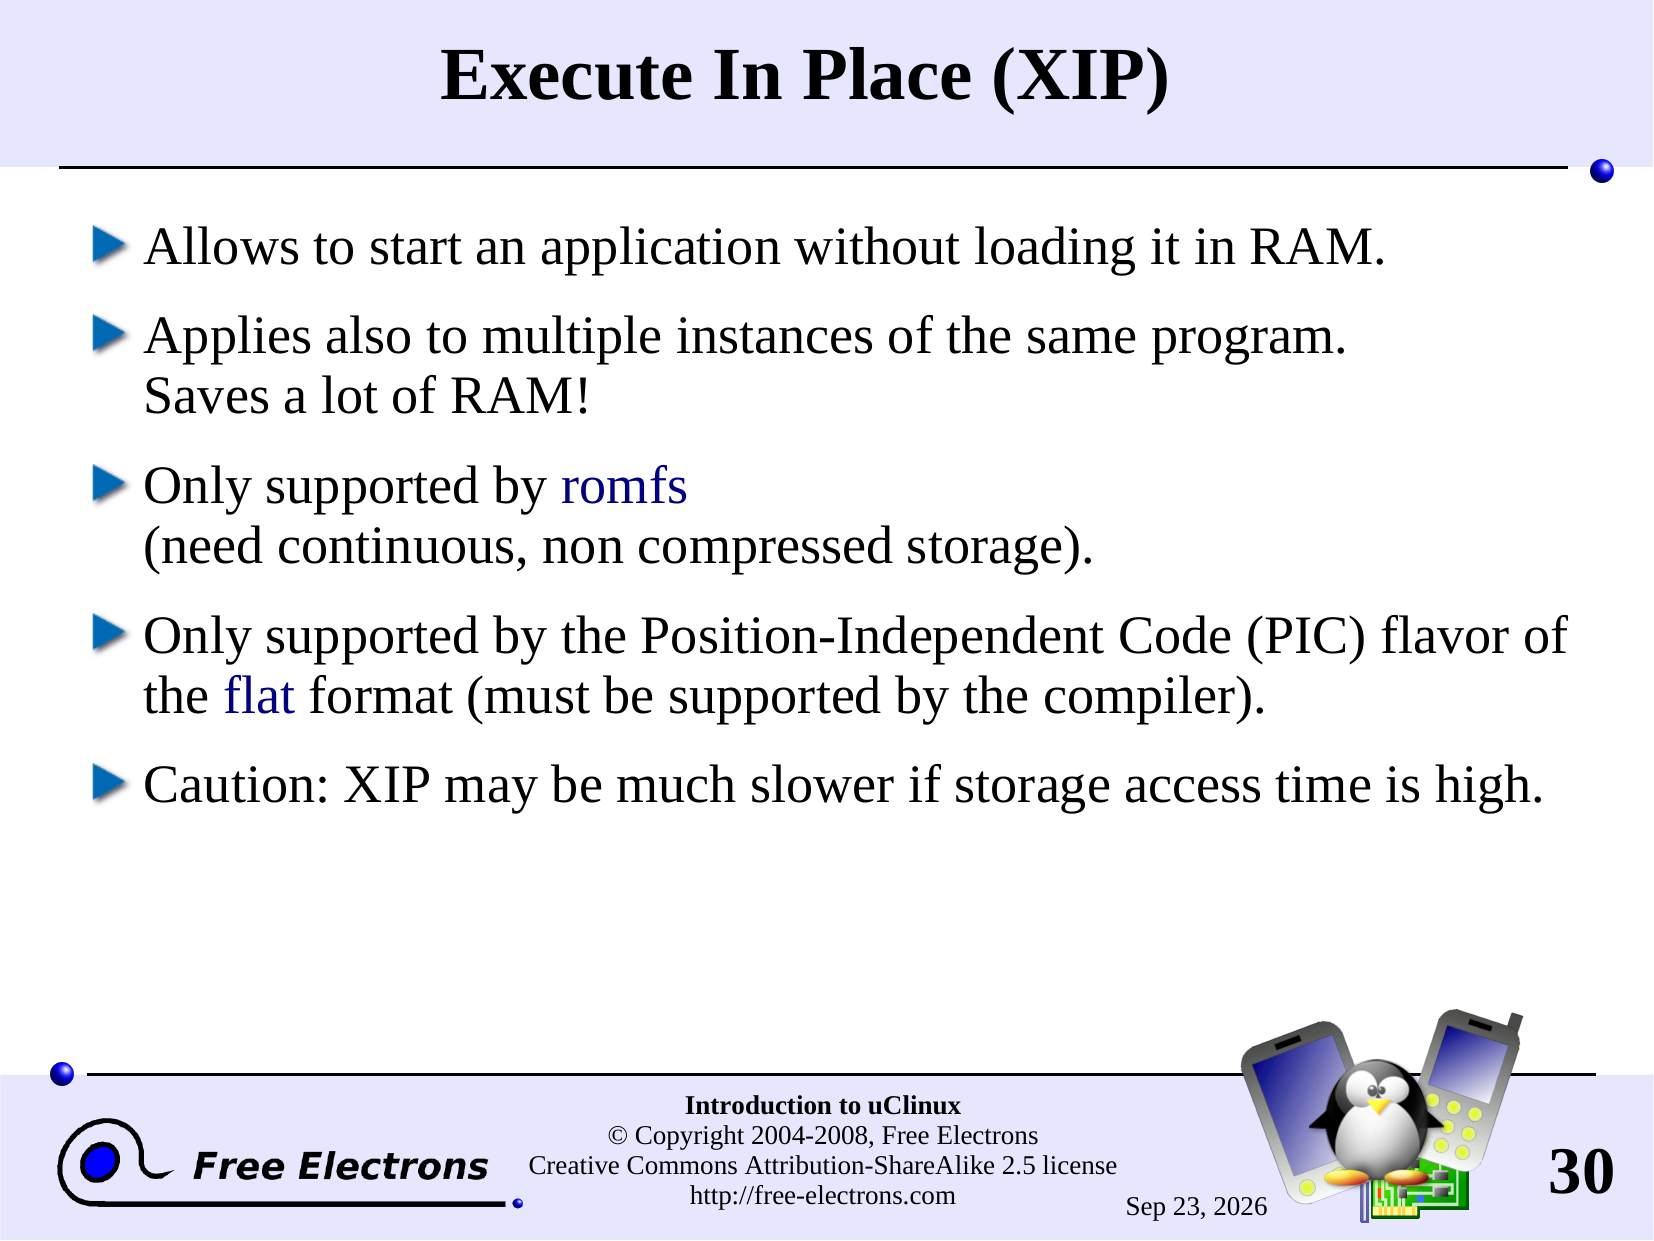

# Execute In Place (XIP)
Allows to start an application without loading it in RAM.
Applies also to multiple instances of the same program.
Saves a lot of RAM!
Only supported by romfs
(need continuous, non compressed storage).
Only supported by the Position-Independent Code (PIC) flavor of the flat format (must be supported by the compiler).
Caution: XIP may be much slower if storage access time is high.